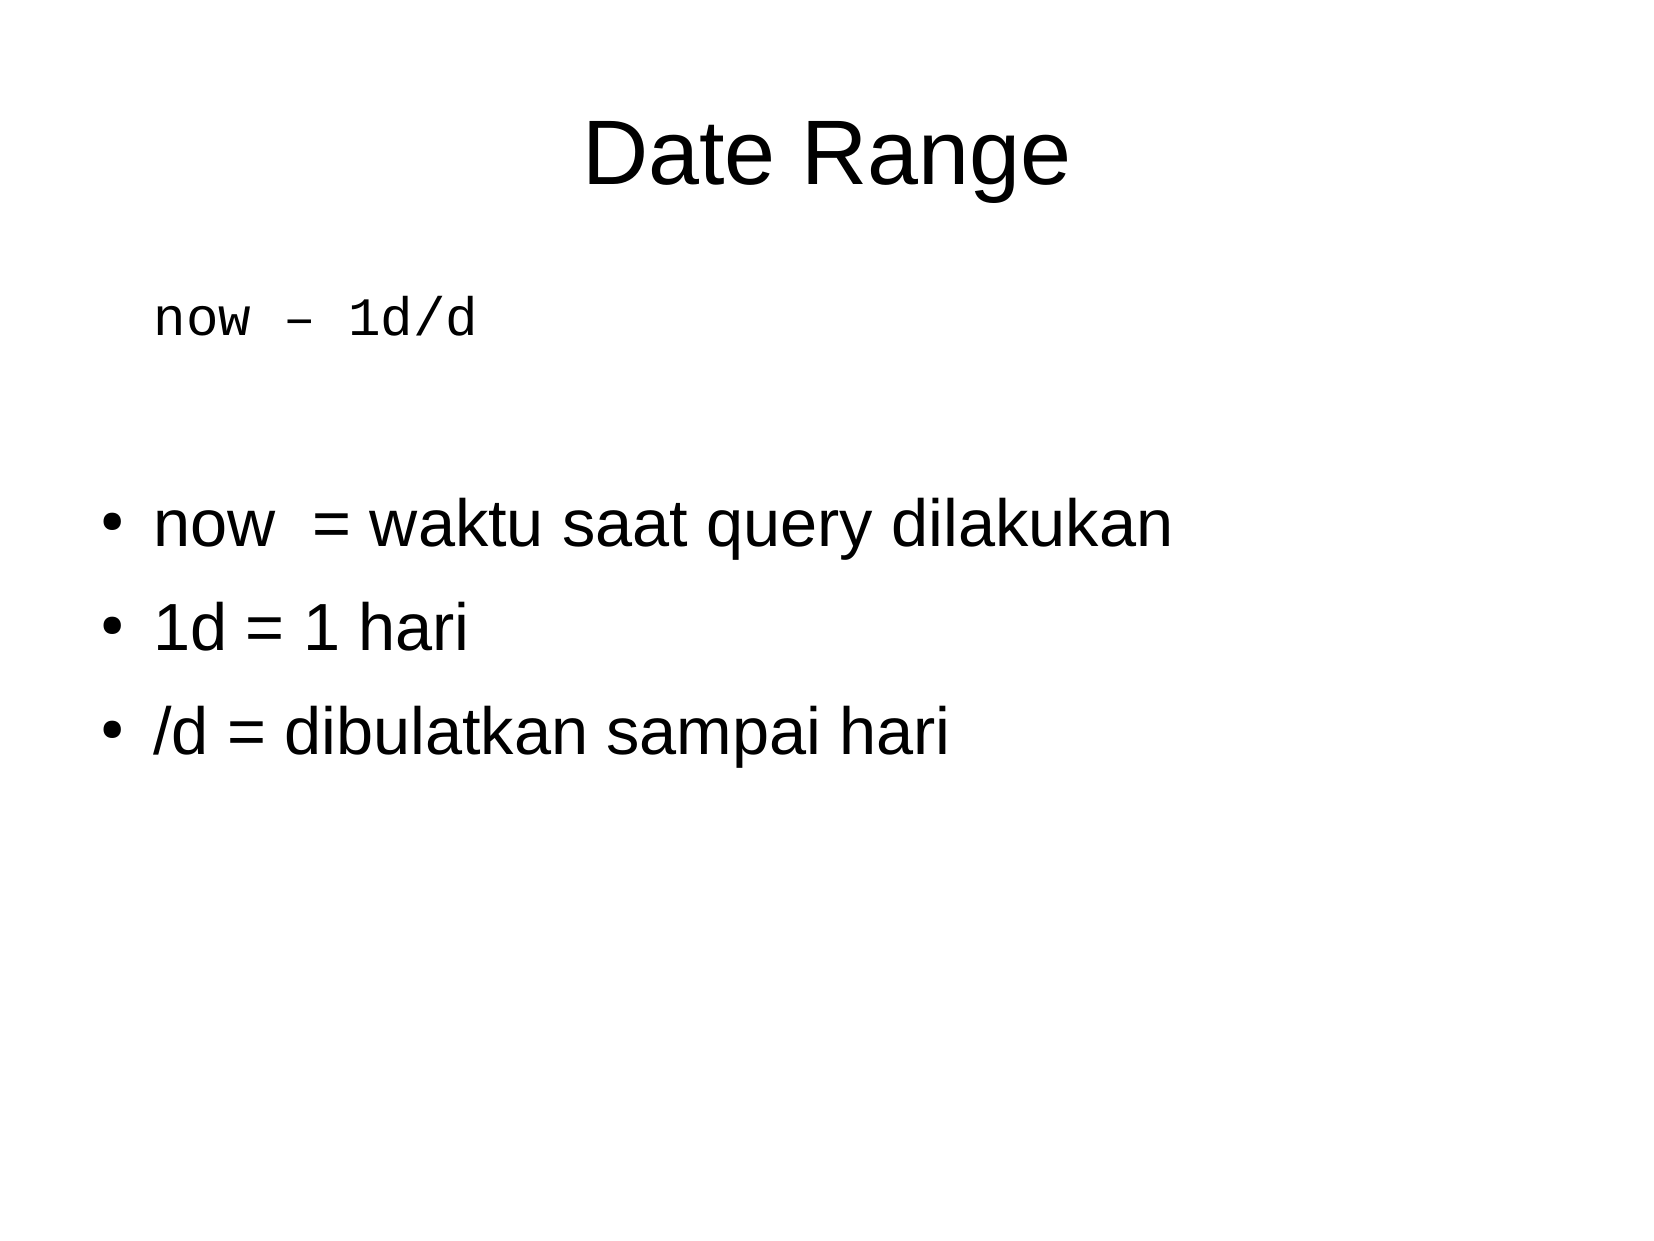

# Date Range
now – 1d/d
now = waktu saat query dilakukan
1d = 1 hari
/d = dibulatkan sampai hari